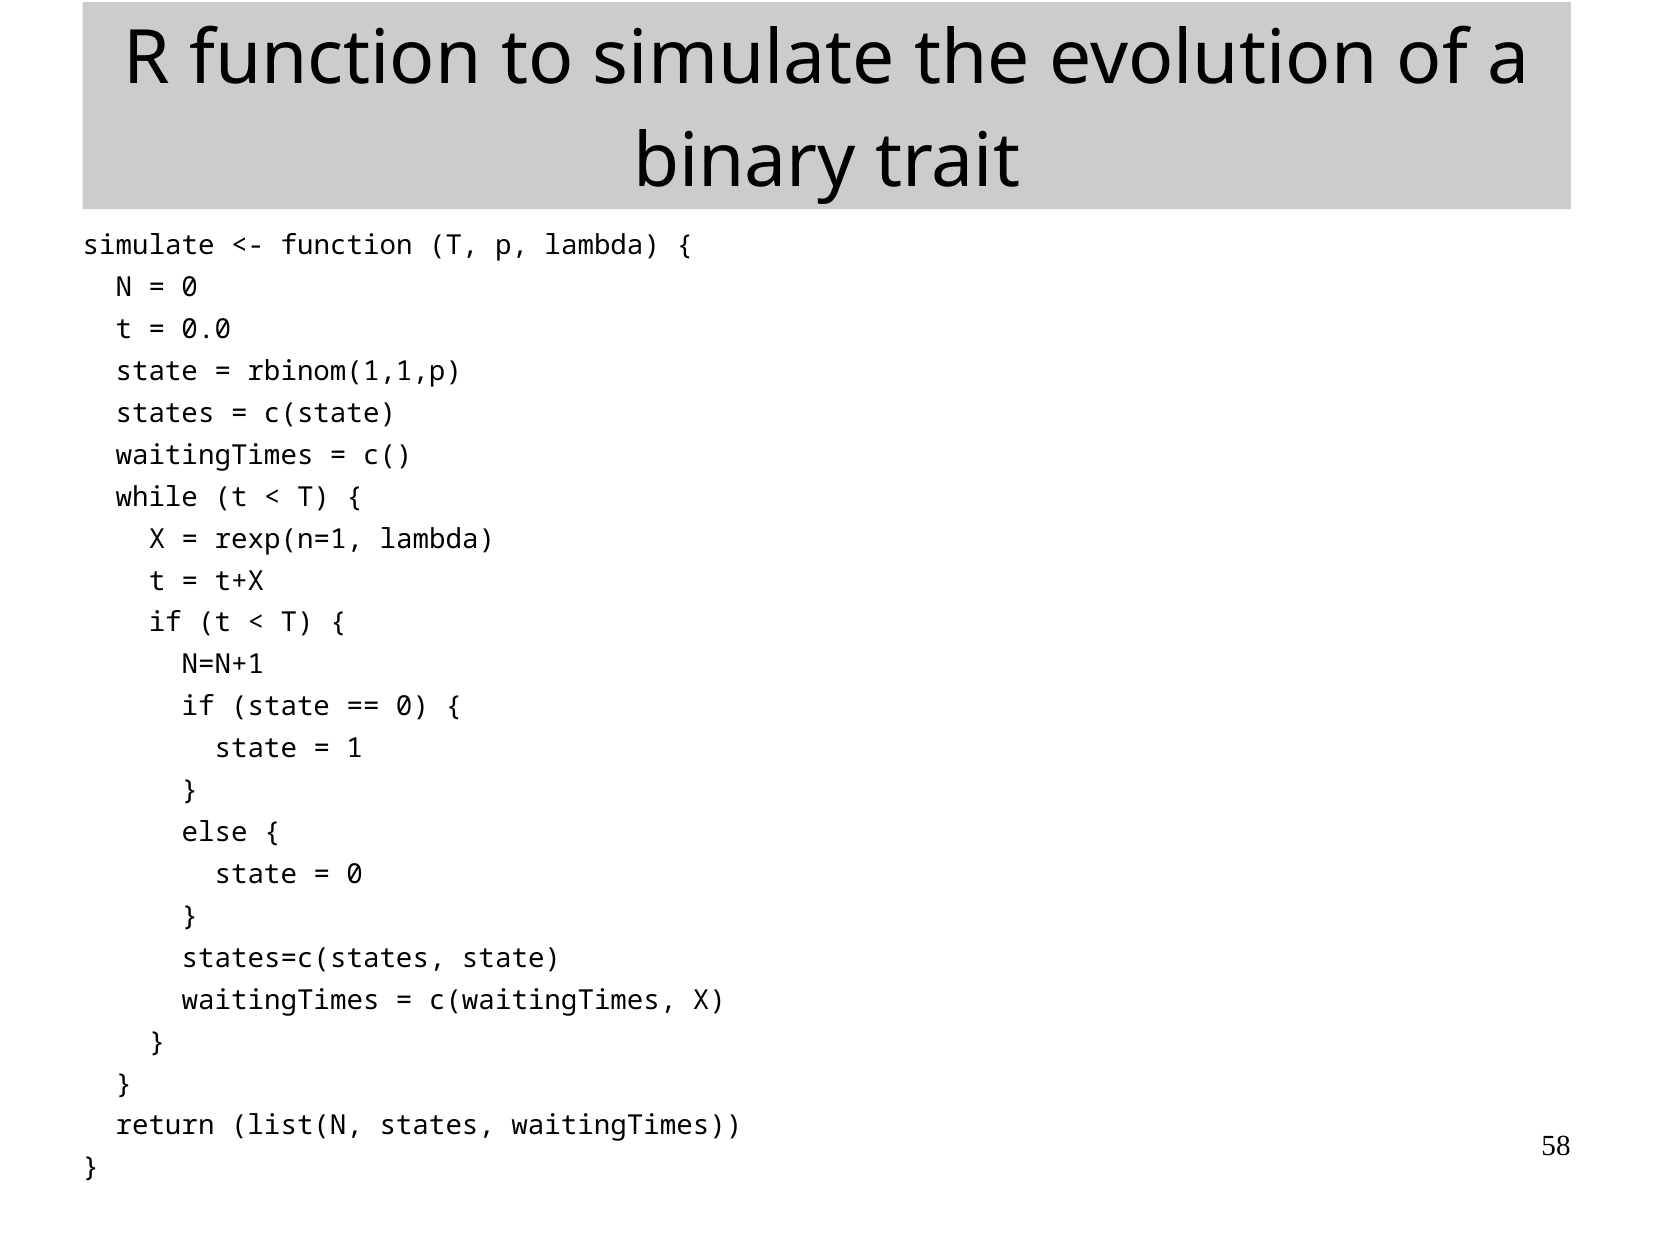

# R function to simulate the evolution of a binary trait
simulate <- function (T, p, lambda) {
 N = 0
 t = 0.0
 state = rbinom(1,1,p)
 states = c(state)
 waitingTimes = c()
 while (t < T) {
 X = rexp(n=1, lambda)
 t = t+X
 if (t < T) {
 N=N+1
 if (state == 0) {
 state = 1
 }
 else {
 state = 0
 }
 states=c(states, state)
 waitingTimes = c(waitingTimes, X)
 }
 }
 return (list(N, states, waitingTimes))
}
58